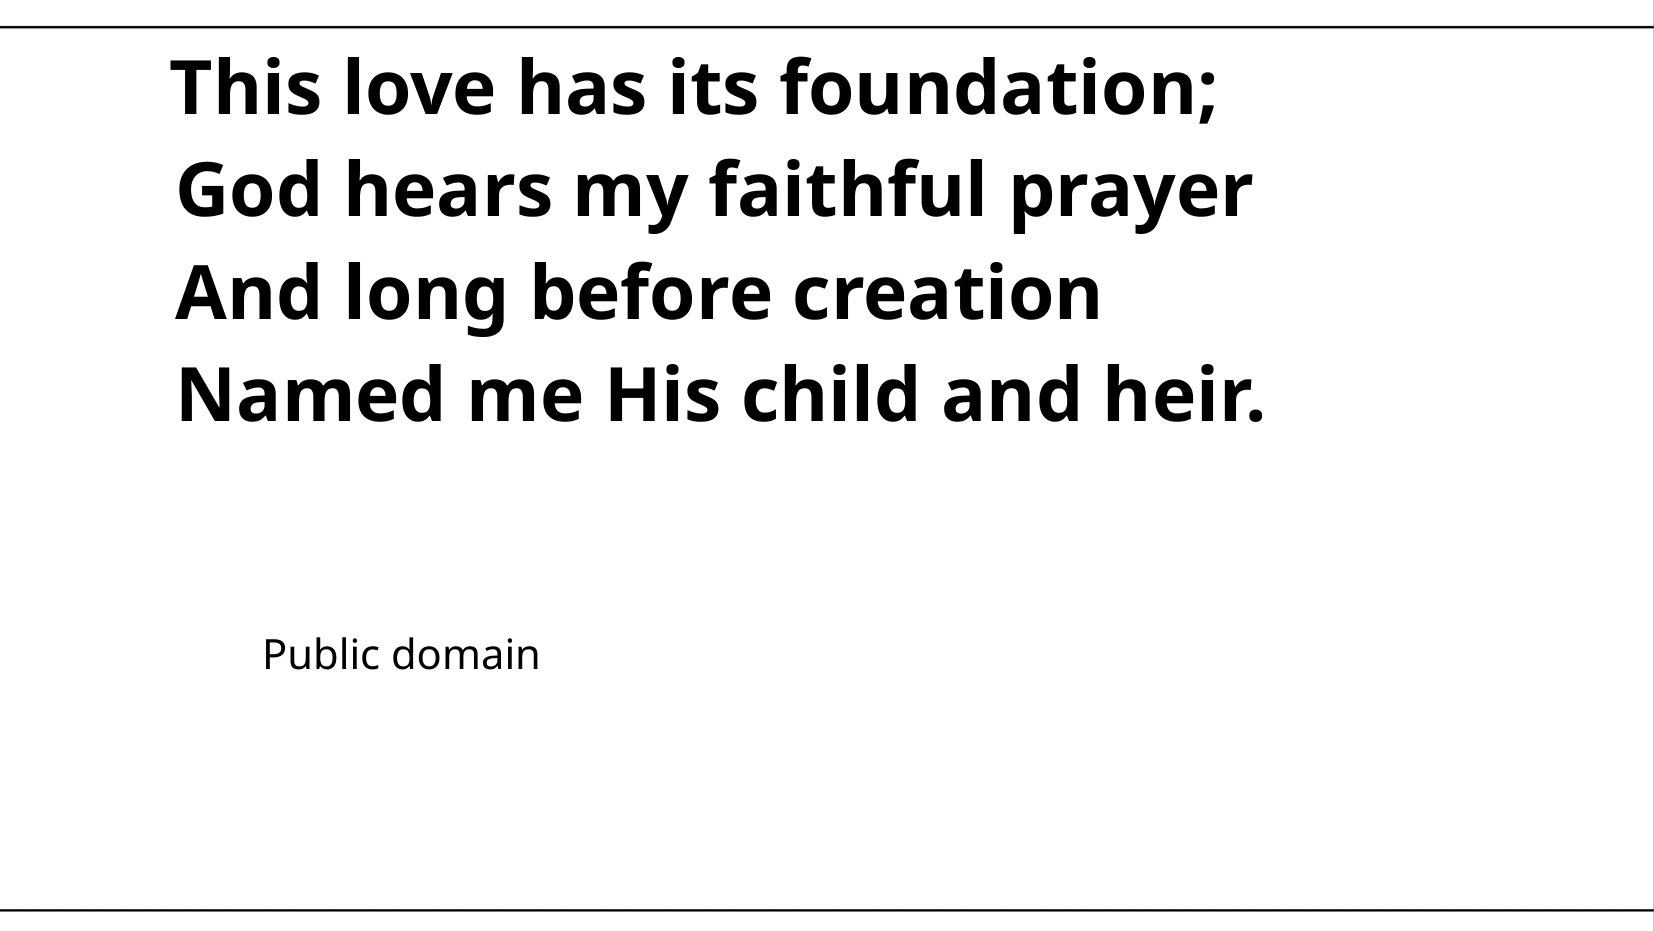

This love has its foundation;
God hears my faithful prayer
And long before creation
Named me His child and heir.
 Public domain